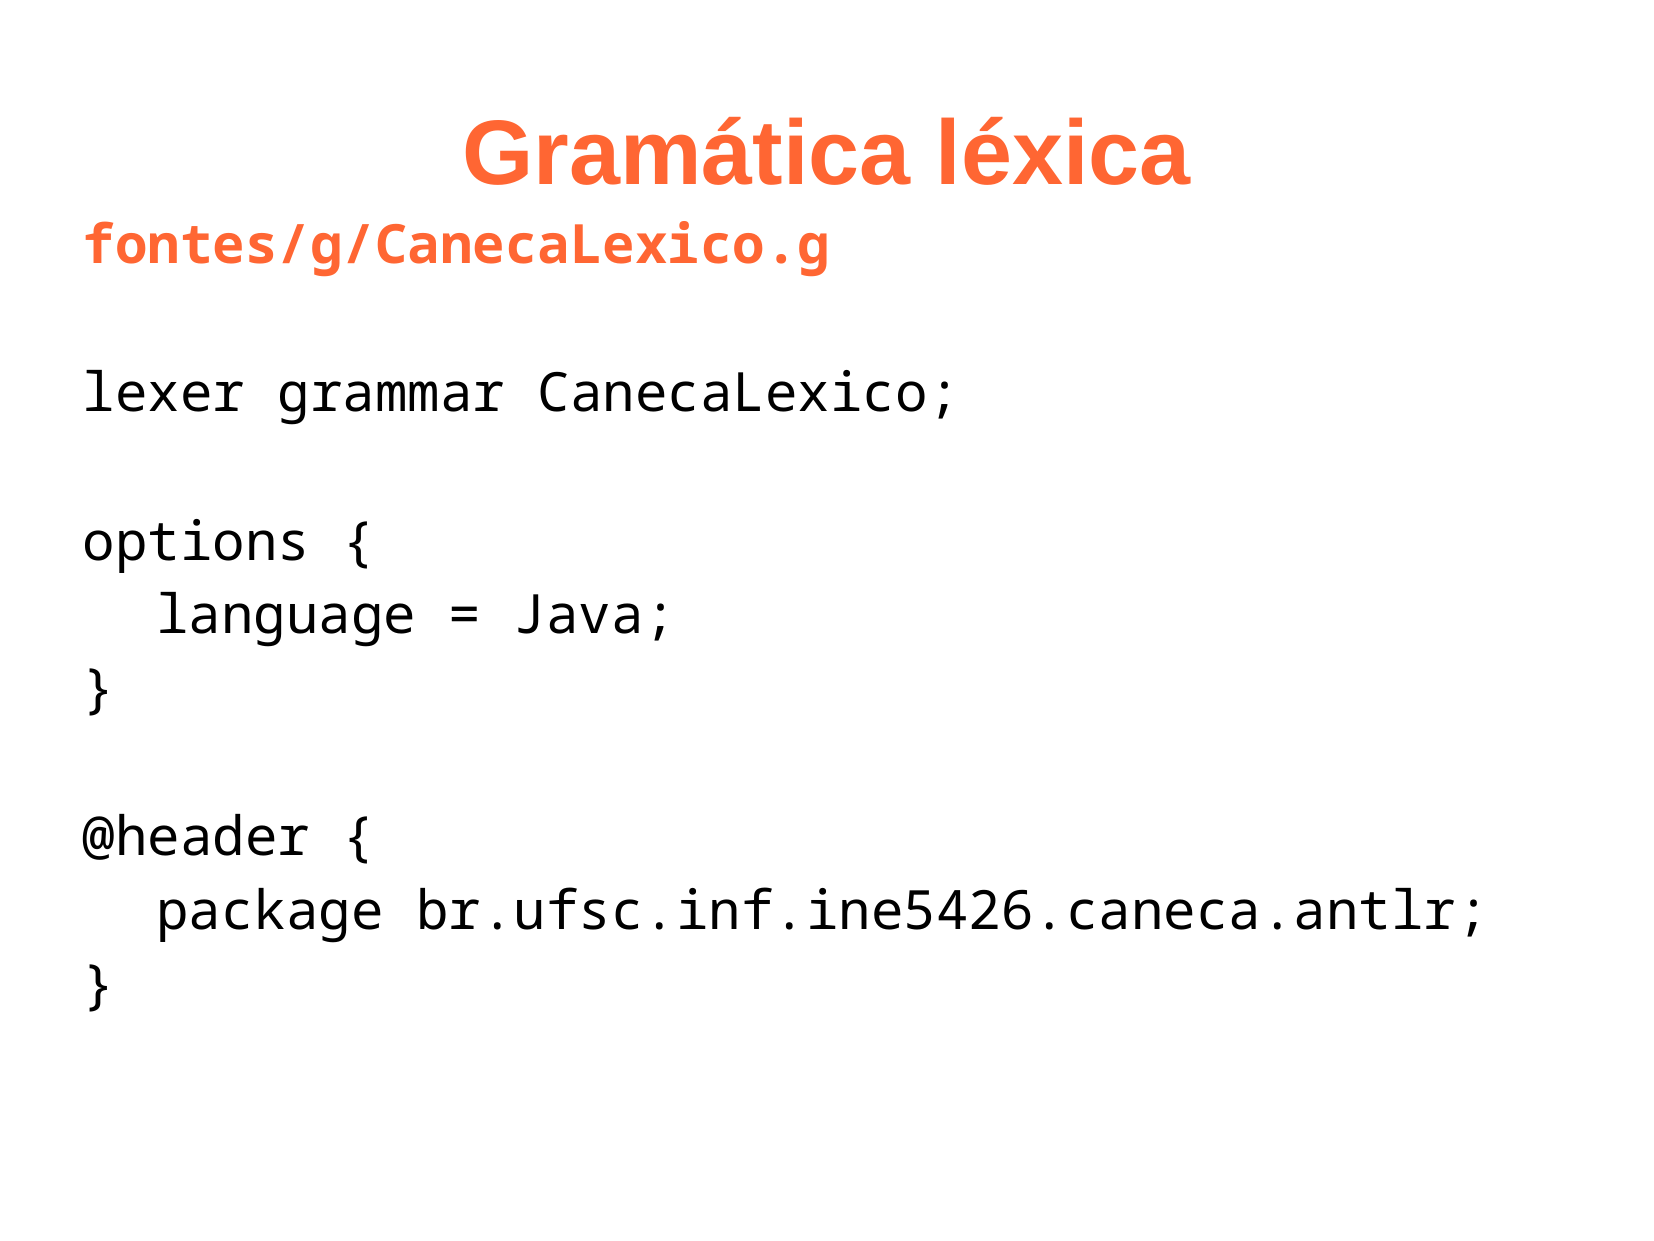

# Gramática léxica
fontes/g/CanecaLexico.g
lexer grammar CanecaLexico;
options {
	language = Java;
}
@header {
	package br.ufsc.inf.ine5426.caneca.antlr;
}